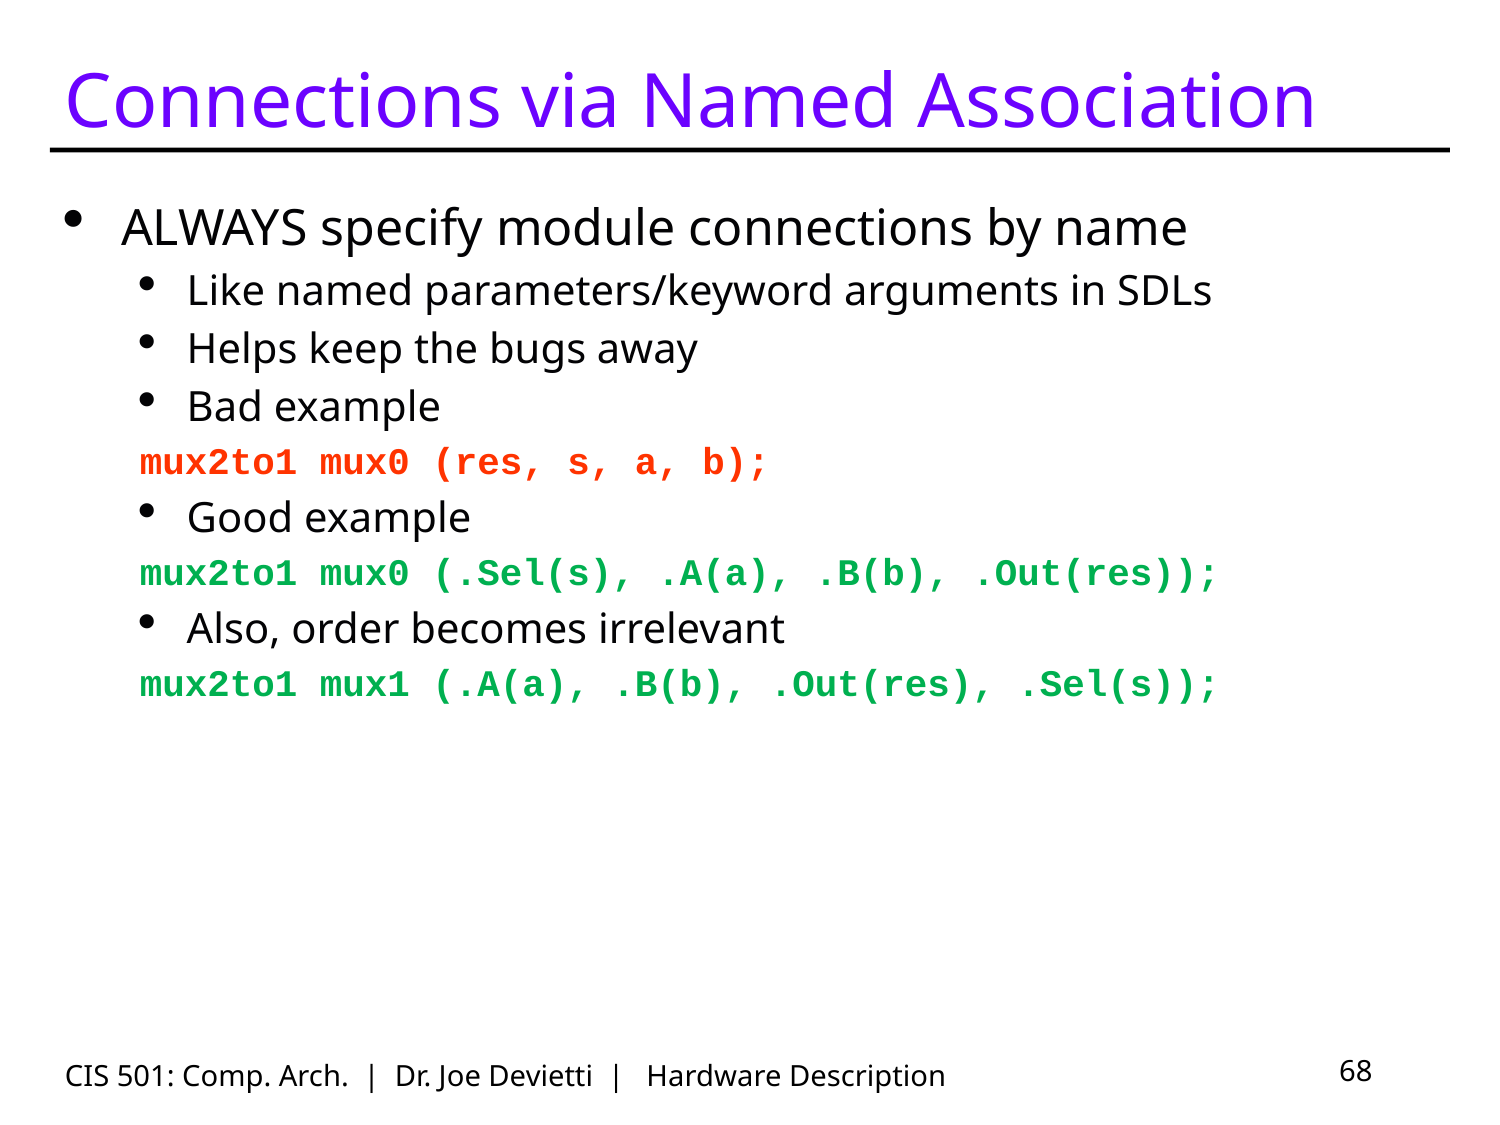

Connections via Named Association
ALWAYS specify module connections by name
Like named parameters/keyword arguments in SDLs
Helps keep the bugs away
Bad example
mux2to1 mux0 (res, s, a, b);
Good example
mux2to1 mux0 (.Sel(s), .A(a), .B(b), .Out(res));
Also, order becomes irrelevant
mux2to1 mux1 (.A(a), .B(b), .Out(res), .Sel(s));
CIS 501: Comp. Arch. | Dr. Joe Devietti | Hardware Description